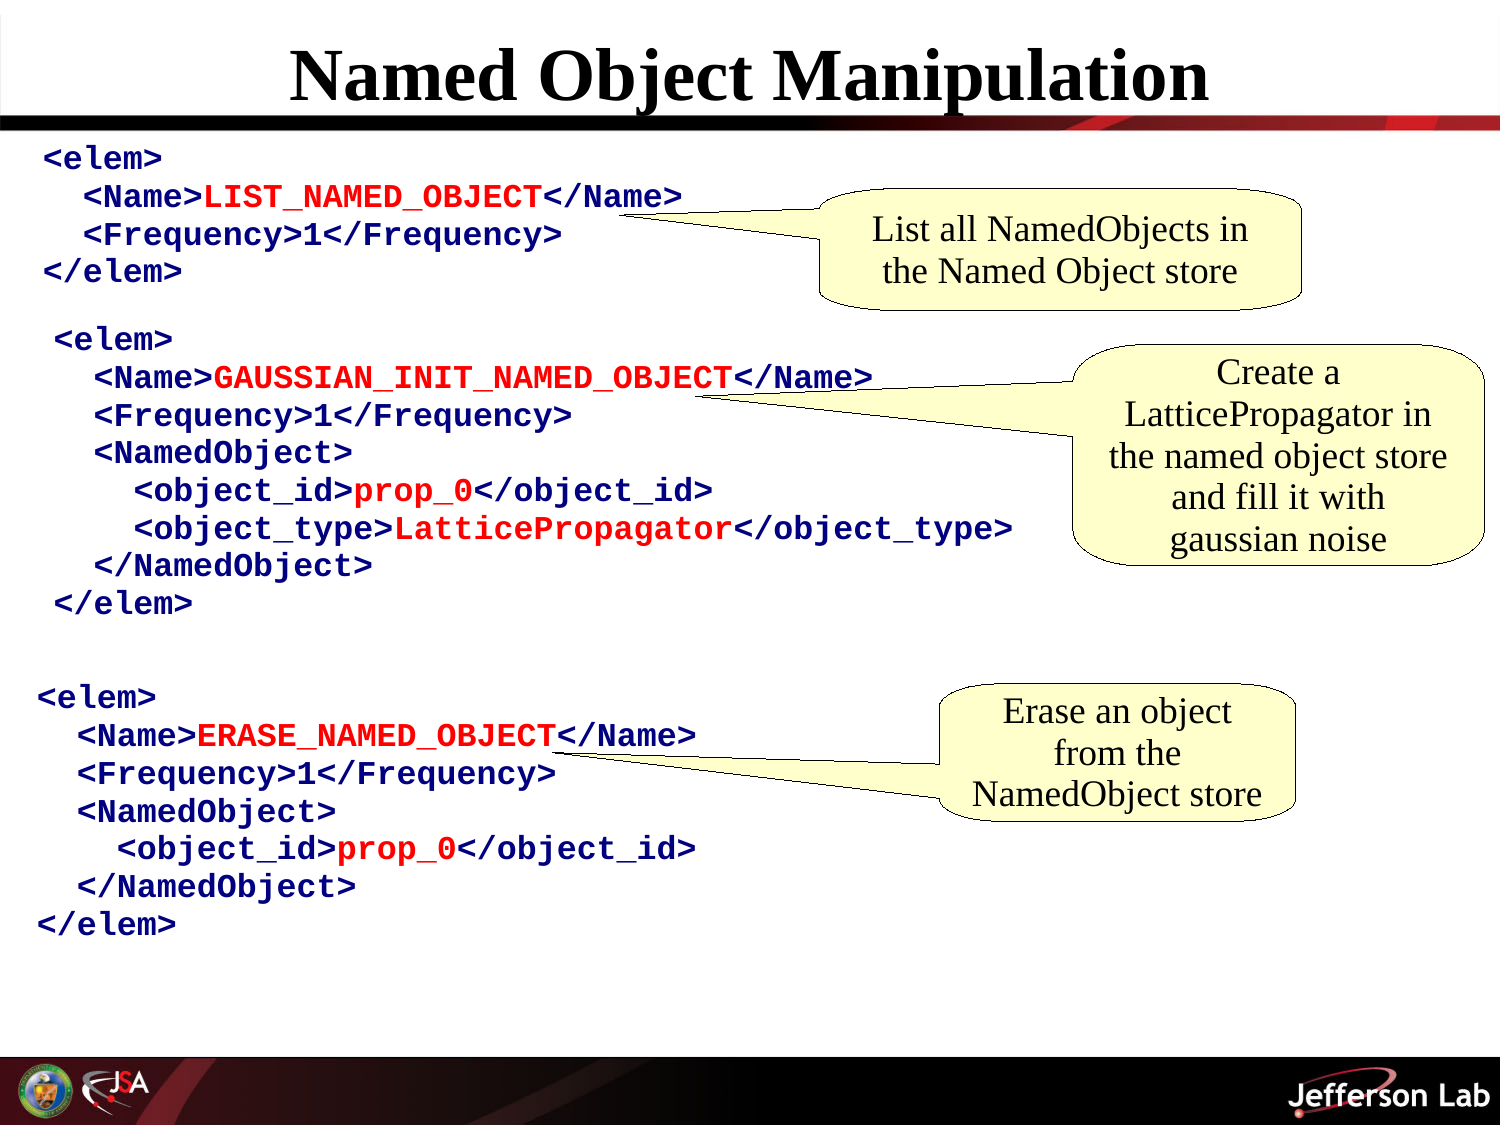

# Named Object Manipulation
<elem>
 <Name>LIST_NAMED_OBJECT</Name>
 <Frequency>1</Frequency>
</elem>
List all NamedObjects in the Named Object store
<elem>
 <Name>GAUSSIAN_INIT_NAMED_OBJECT</Name>
 <Frequency>1</Frequency>
 <NamedObject>
 <object_id>prop_0</object_id>
 <object_type>LatticePropagator</object_type>
 </NamedObject>
</elem>
Create a LatticePropagator in the named object store and fill it with gaussian noise
<elem>
 <Name>ERASE_NAMED_OBJECT</Name>
 <Frequency>1</Frequency>
 <NamedObject>
 <object_id>prop_0</object_id>
 </NamedObject>
</elem>
Erase an object from the NamedObject store